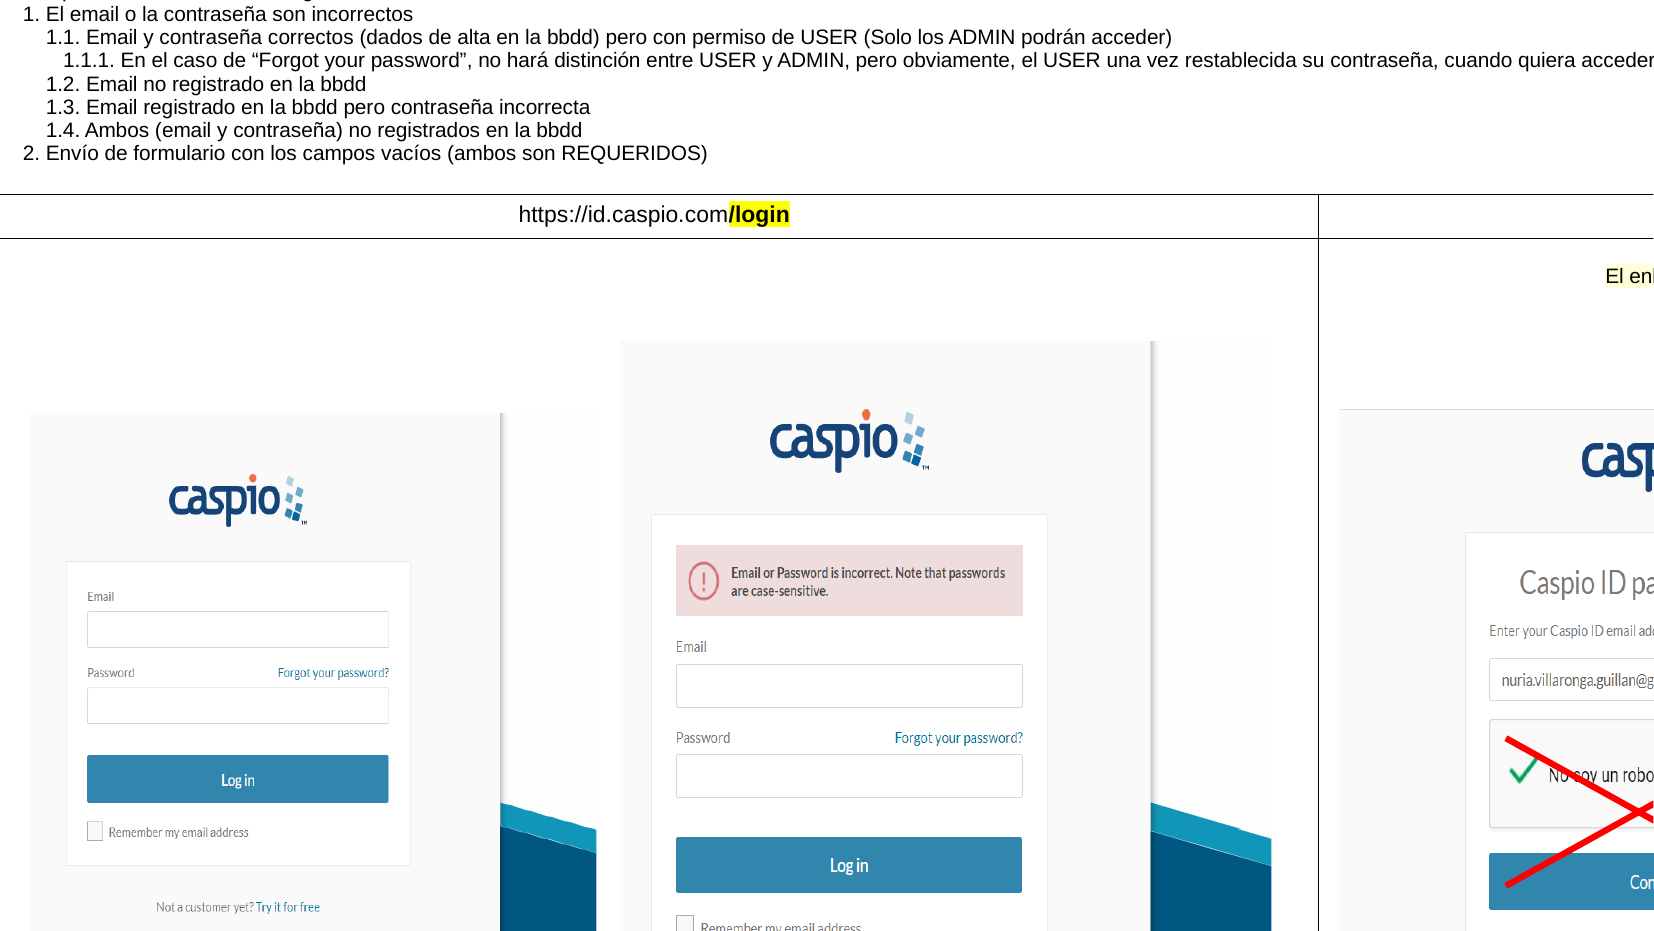

| \*Nota de diseño Cada vez que se pase con el ratón por encima de los botones o de los enlaces estos se pondrán de un color más oscuro \*Nota errores envío formulario Si se presentan errores en el envío del formulario se presentará un cuadro de texto con el mensaje de error así como se bordearán los inputs en color rojo. Los posibles errores son los siguientes: 1. El email o la contraseña son incorrectos 1.1. Email y contraseña correctos (dados de alta en la bbdd) pero con permiso de USER (Solo los ADMIN podrán acceder) 1.1.1. En el caso de “Forgot your password”, no hará distinción entre USER y ADMIN, pero obviamente, el USER una vez restablecida su contraseña, cuando quiera acceder a la app no podrá 1.2. Email no registrado en la bbdd 1.3. Email registrado en la bbdd pero contraseña incorrecta 1.4. Ambos (email y contraseña) no registrados en la bbdd 2. Envío de formulario con los campos vacíos (ambos son REQUERIDOS) | |
| --- | --- |
| https://id.caspio.com/login | https://id.caspio.com/forgotpassword |
| | |
El enlace de “Support” no llevará a ningún lado, está ahi por posibles incorporaciones futuras.
Cuando se valide el email se procederá a enviar un mensaje al email introducido. En el mensaje se le proporcionará una nueva contraseña que será o bien una contraseña aleatoria o una contraseña modelo (RsetPsswd1234…). Cuando el email es enviado se sustituye la contraseña antigua de dicho usuario por la nueva (bbdd). En el mensaje se incluirá una recomendación para que el usuario cambie esta contraseña asignada temporalmente por la que el desee